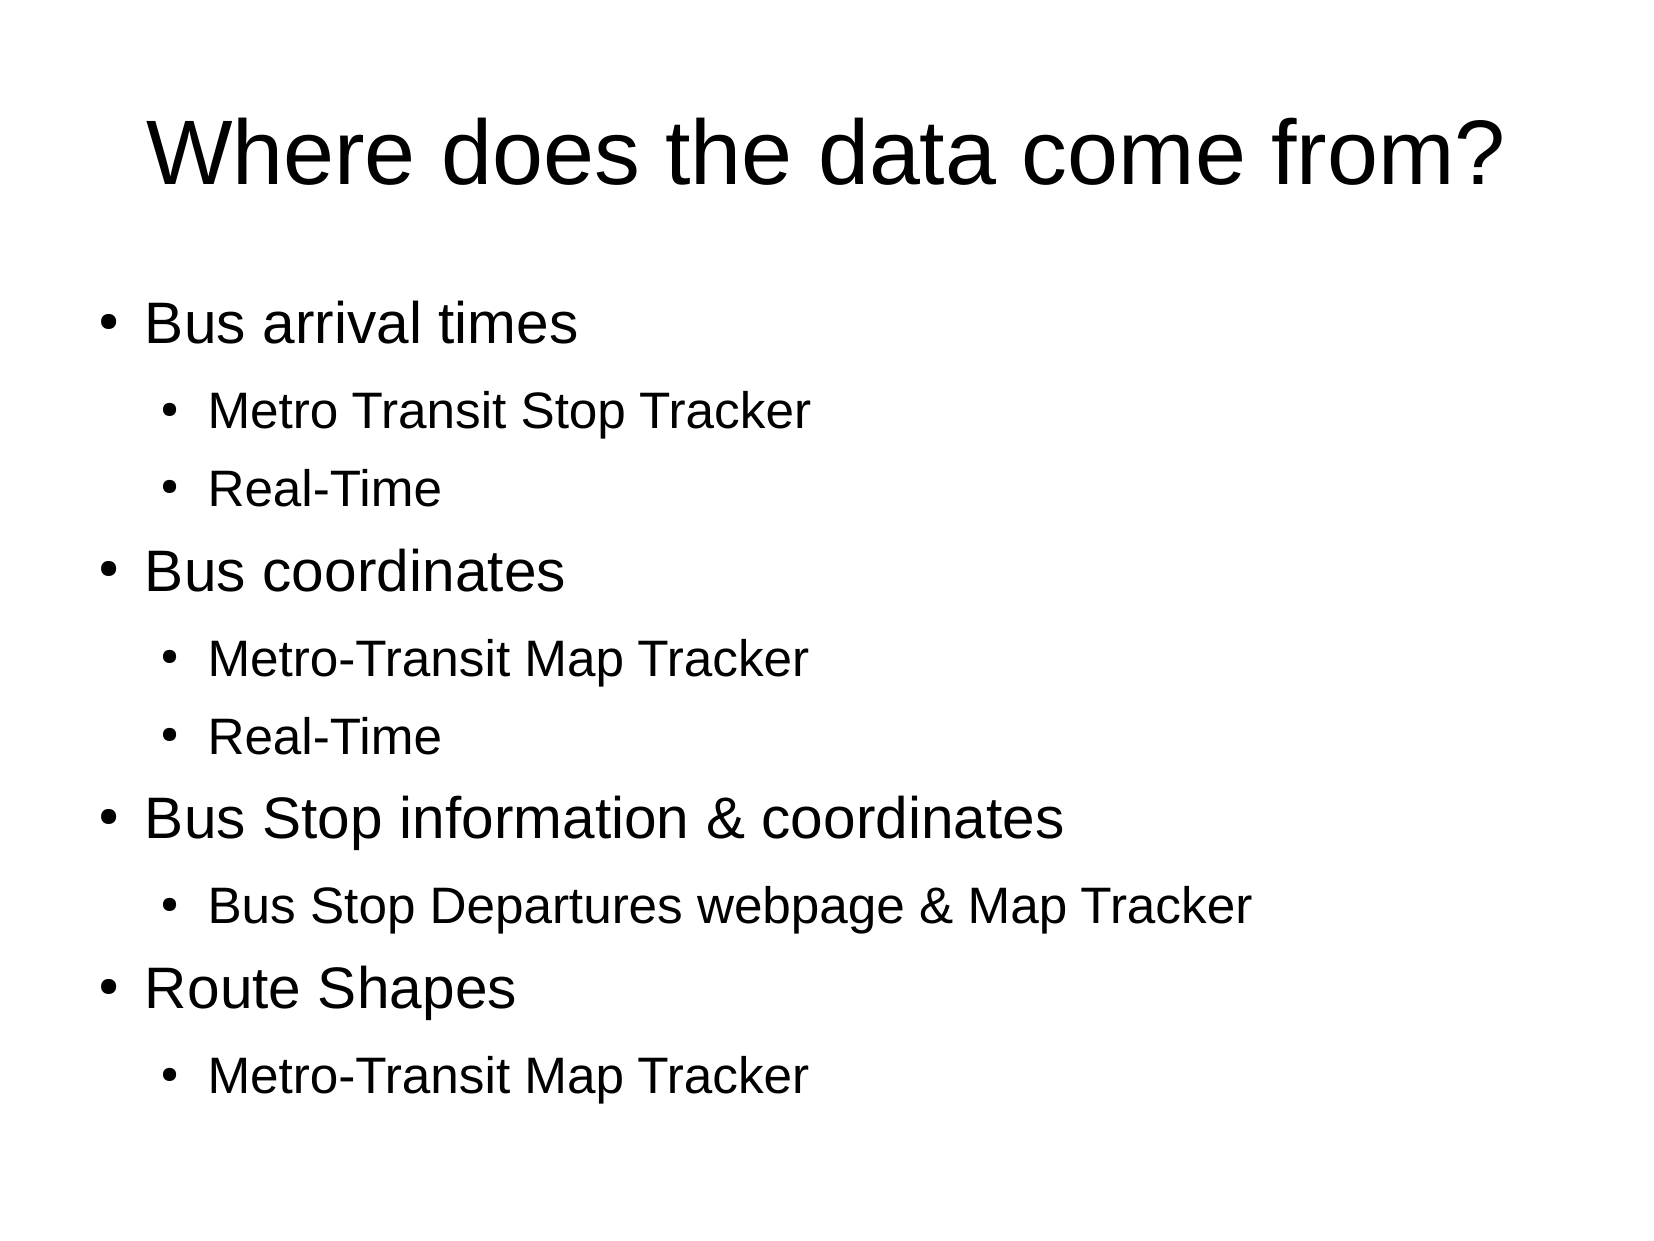

# Where does the data come from?
Bus arrival times
Metro Transit Stop Tracker
Real-Time
Bus coordinates
Metro-Transit Map Tracker
Real-Time
Bus Stop information & coordinates
Bus Stop Departures webpage & Map Tracker
Route Shapes
Metro-Transit Map Tracker